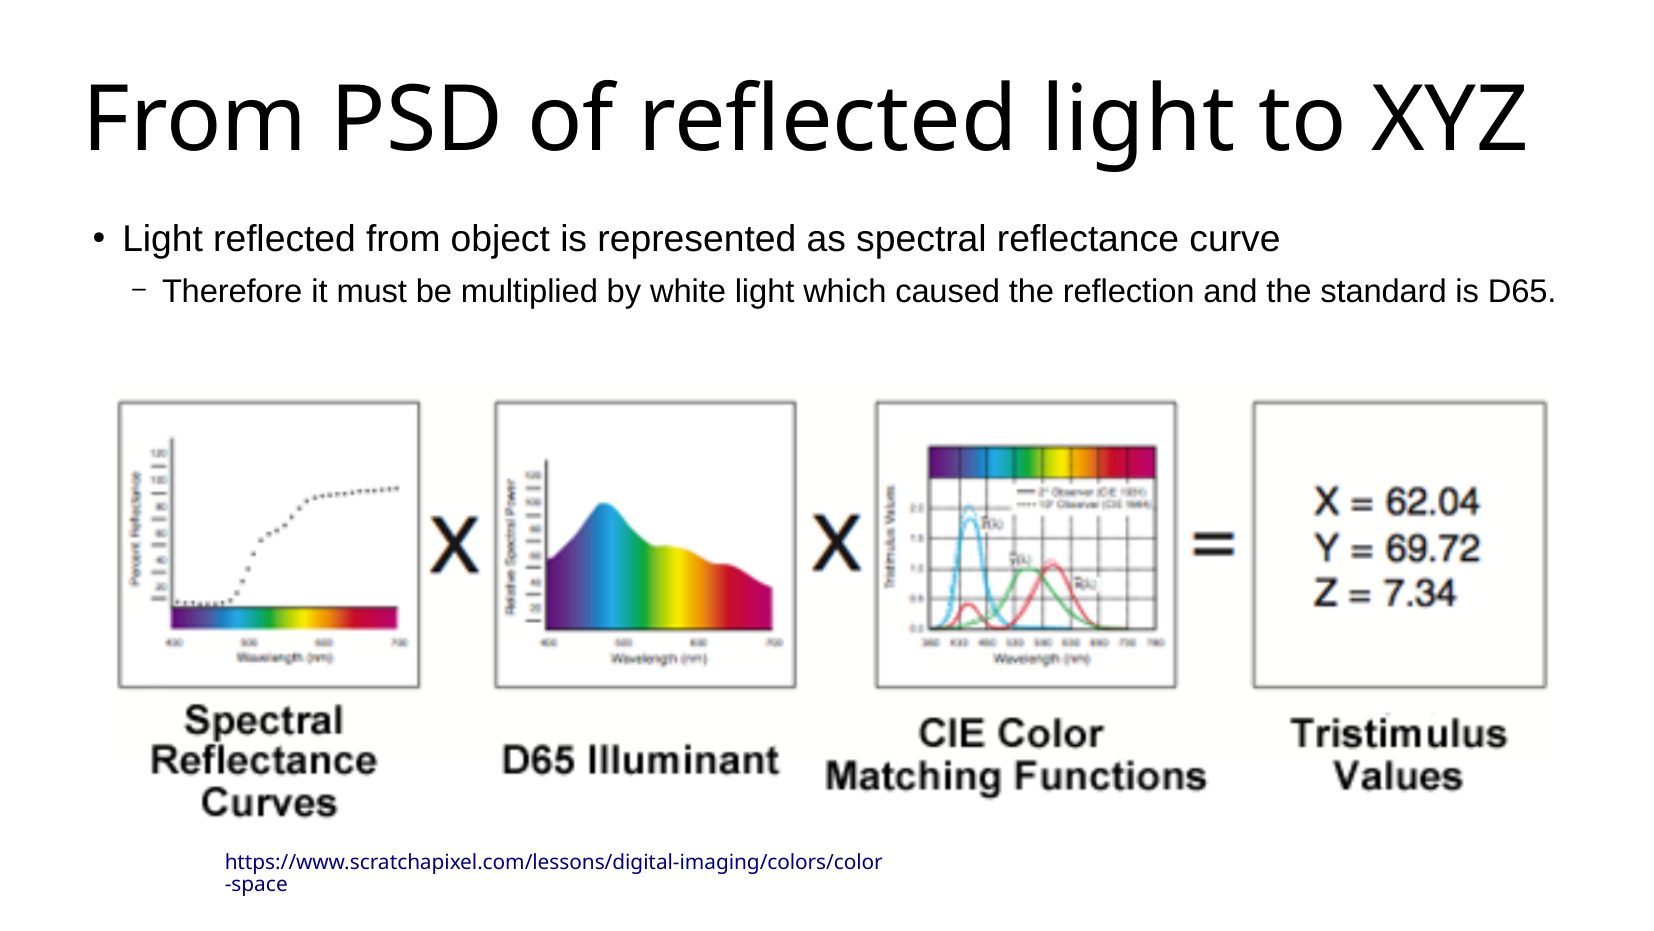

# From PSD of reflected light to XYZ
Light reflected from object is represented as spectral reflectance curve
Therefore it must be multiplied by white light which caused the reflection and the standard is D65.
https://www.scratchapixel.com/lessons/digital-imaging/colors/color-space